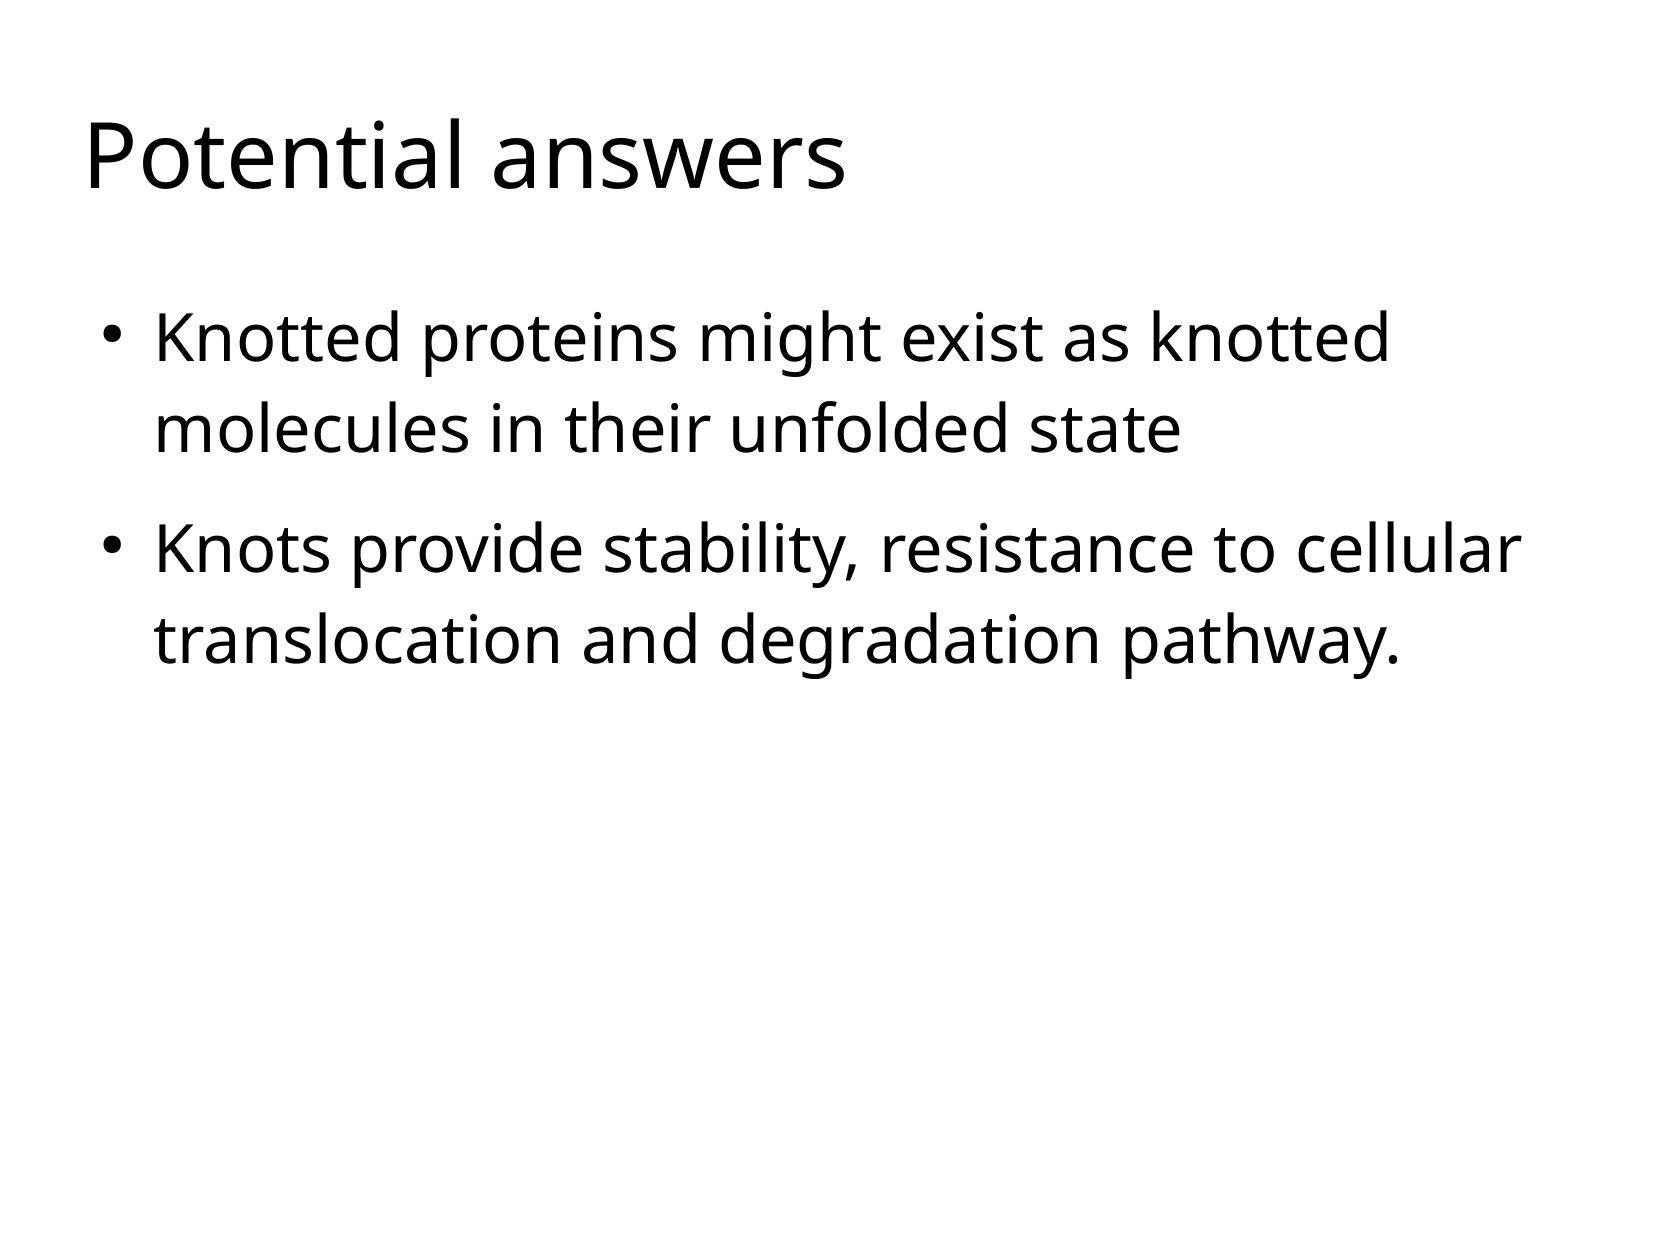

# Potential answers
Knotted proteins might exist as knotted molecules in their unfolded state
Knots provide stability, resistance to cellular translocation and degradation pathway.